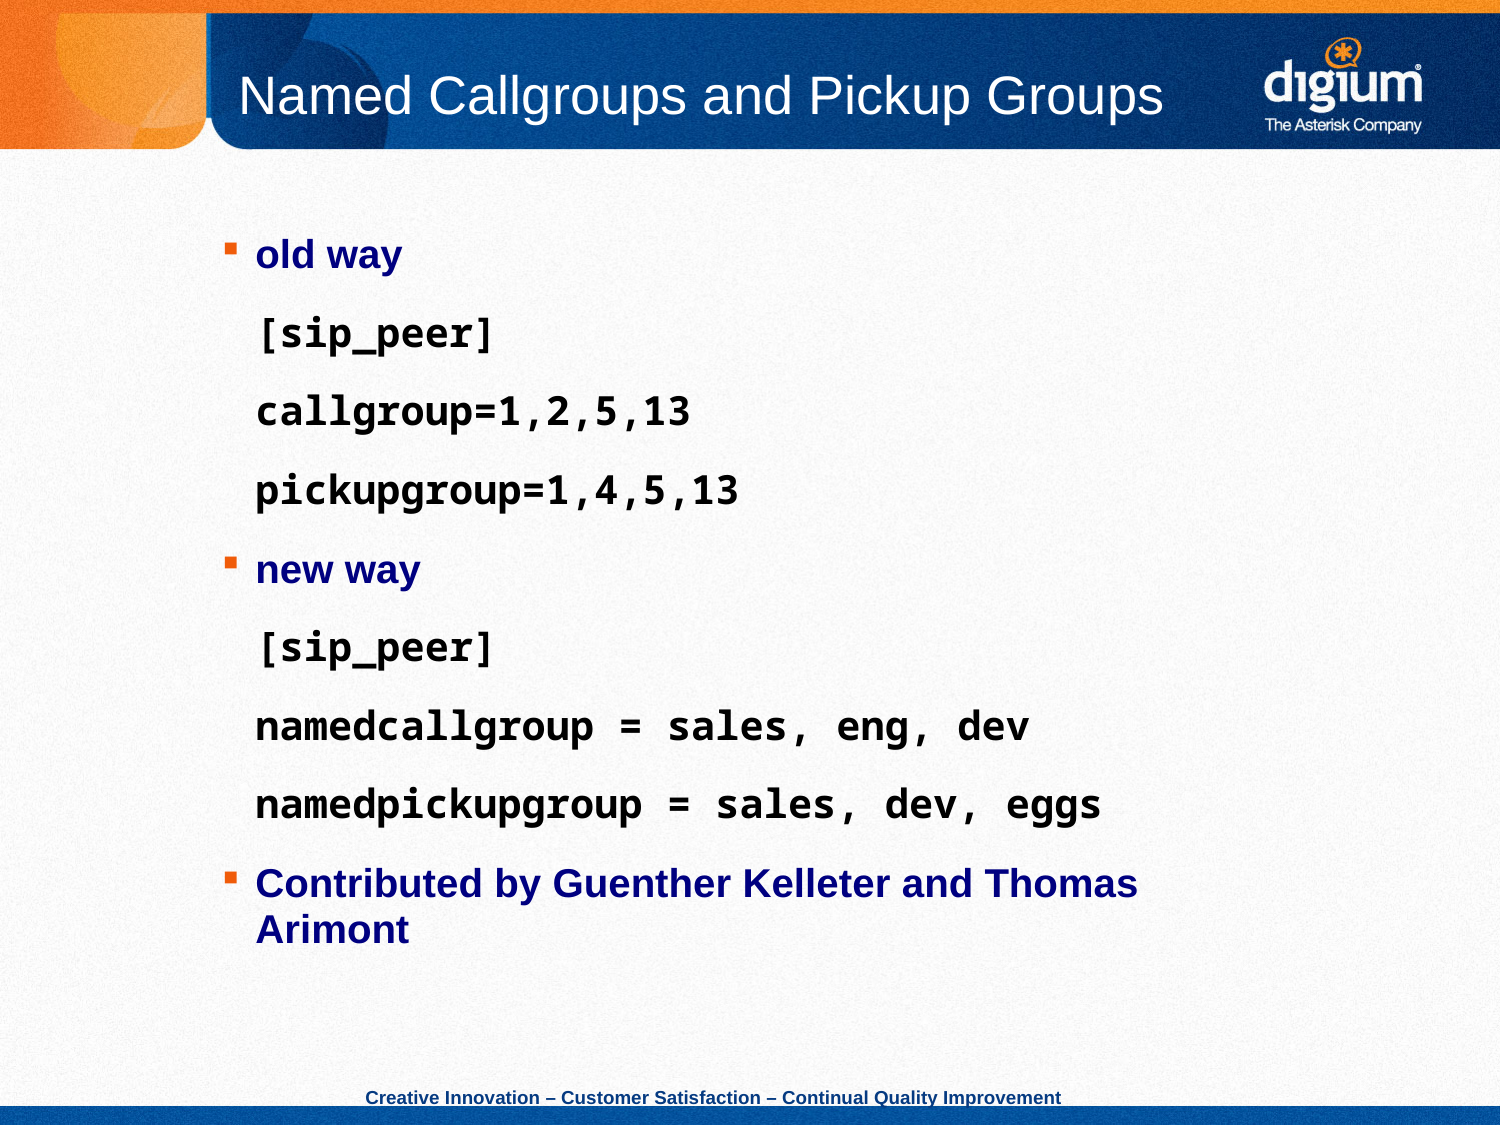

# Named Callgroups and Pickup Groups
old way
[sip_peer]
callgroup=1,2,5,13
pickupgroup=1,4,5,13
new way
[sip_peer]
namedcallgroup = sales, eng, dev
namedpickupgroup = sales, dev, eggs
Contributed by Guenther Kelleter and Thomas Arimont